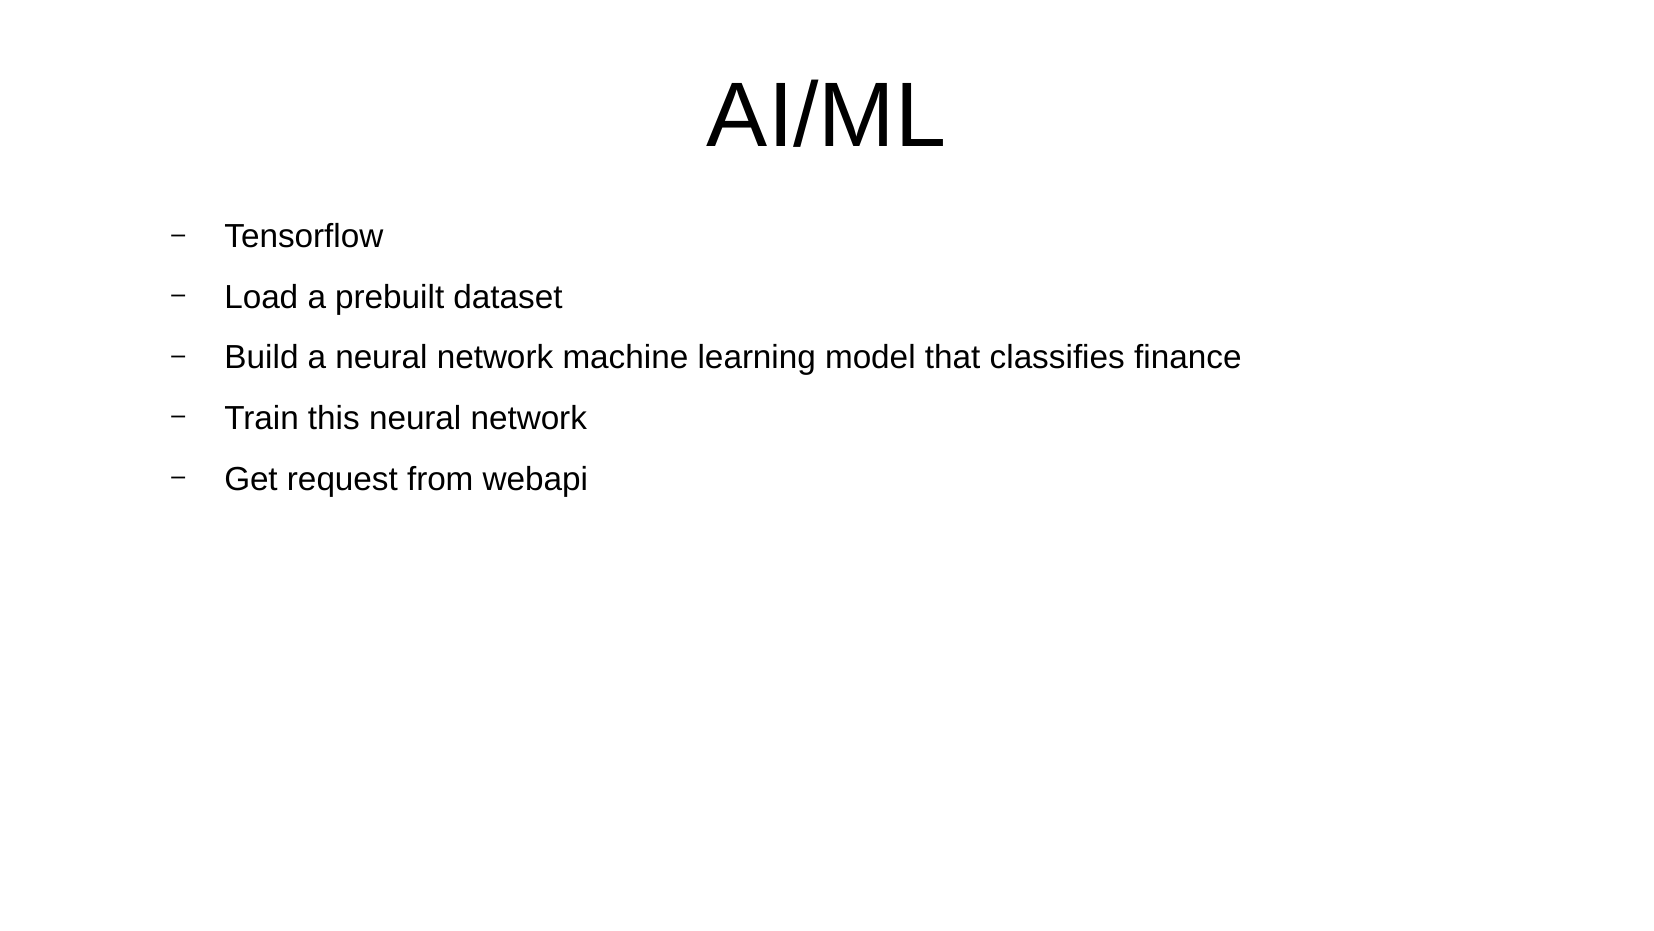

# AI/ML
Tensorflow
Load a prebuilt dataset
Build a neural network machine learning model that classifies finance
Train this neural network
Get request from webapi